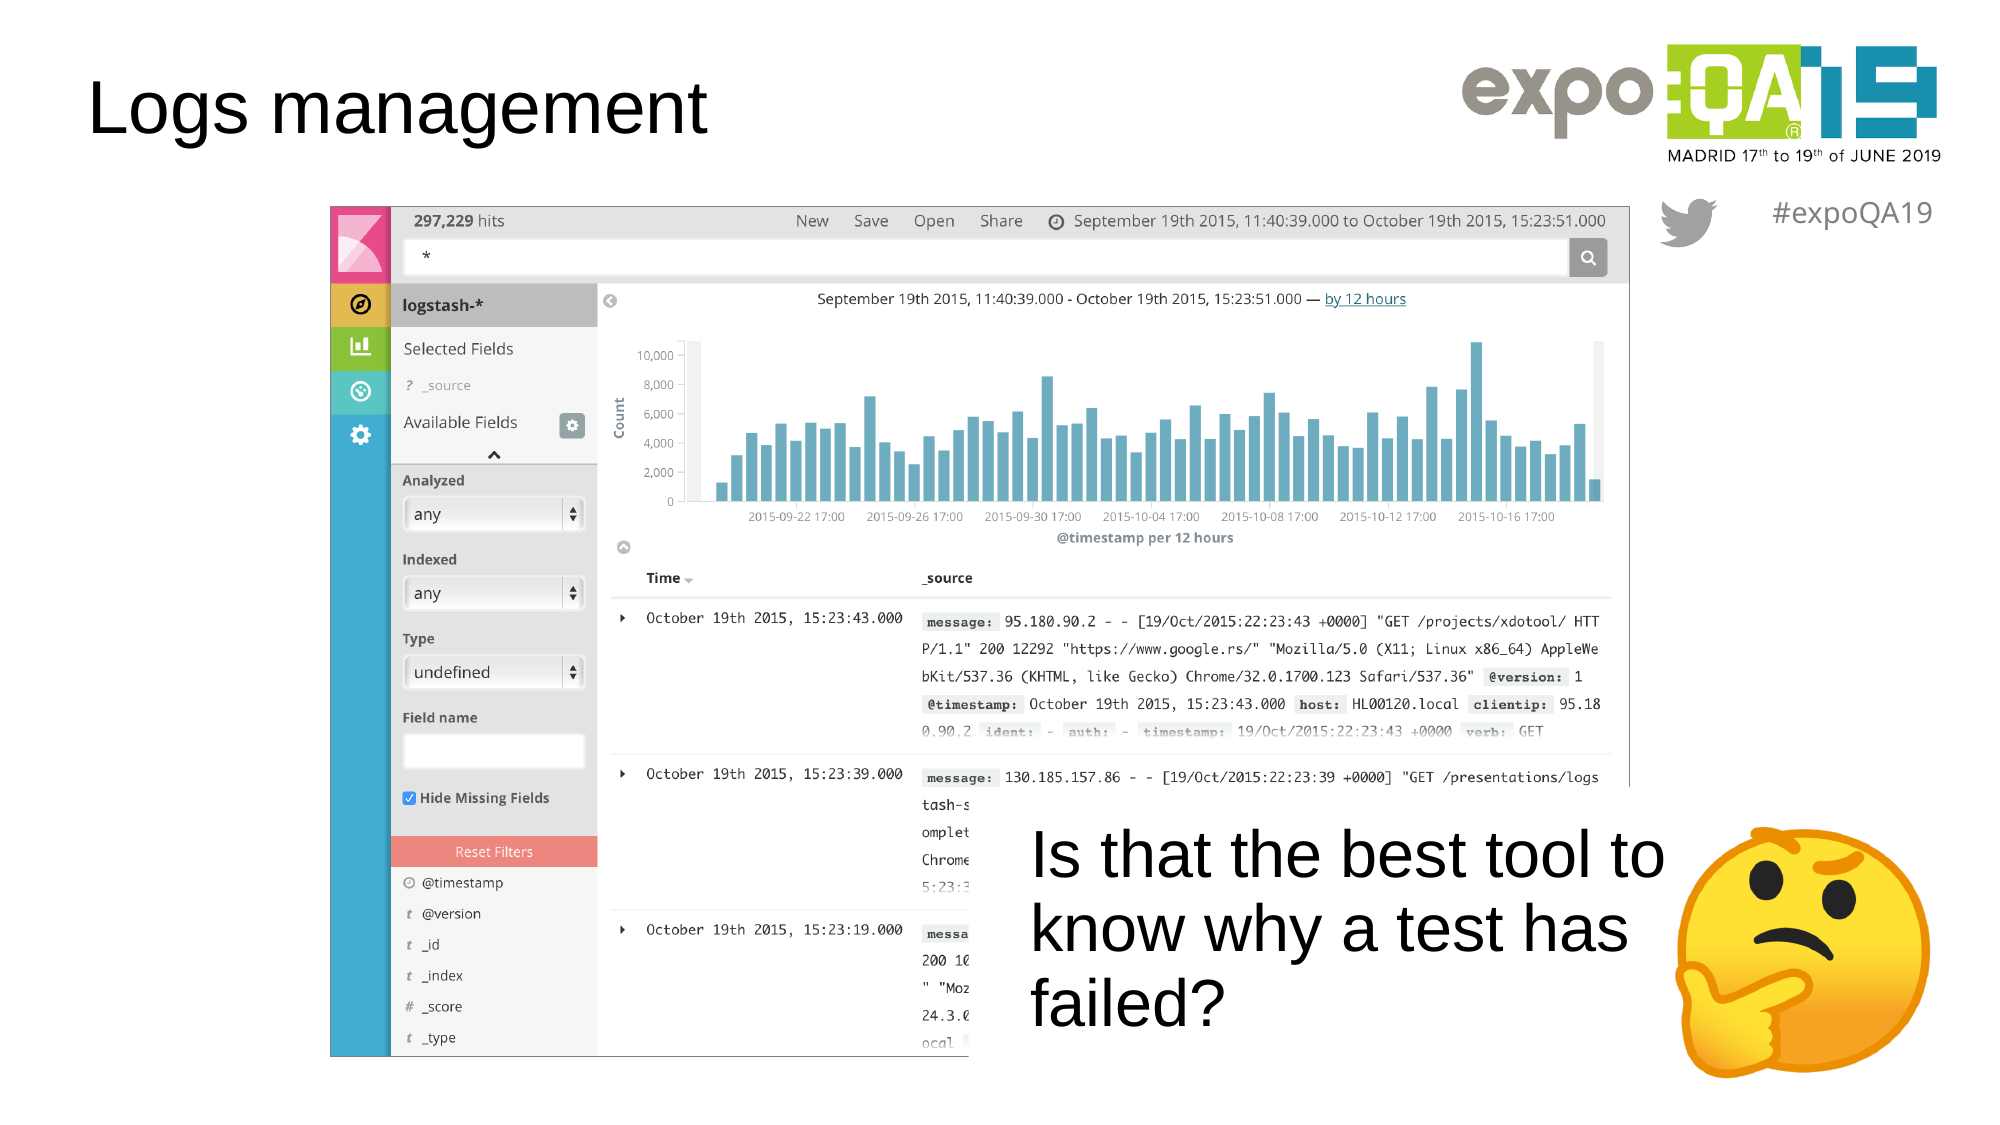

# Logs management
Is that the best tool to know why a test has failed?